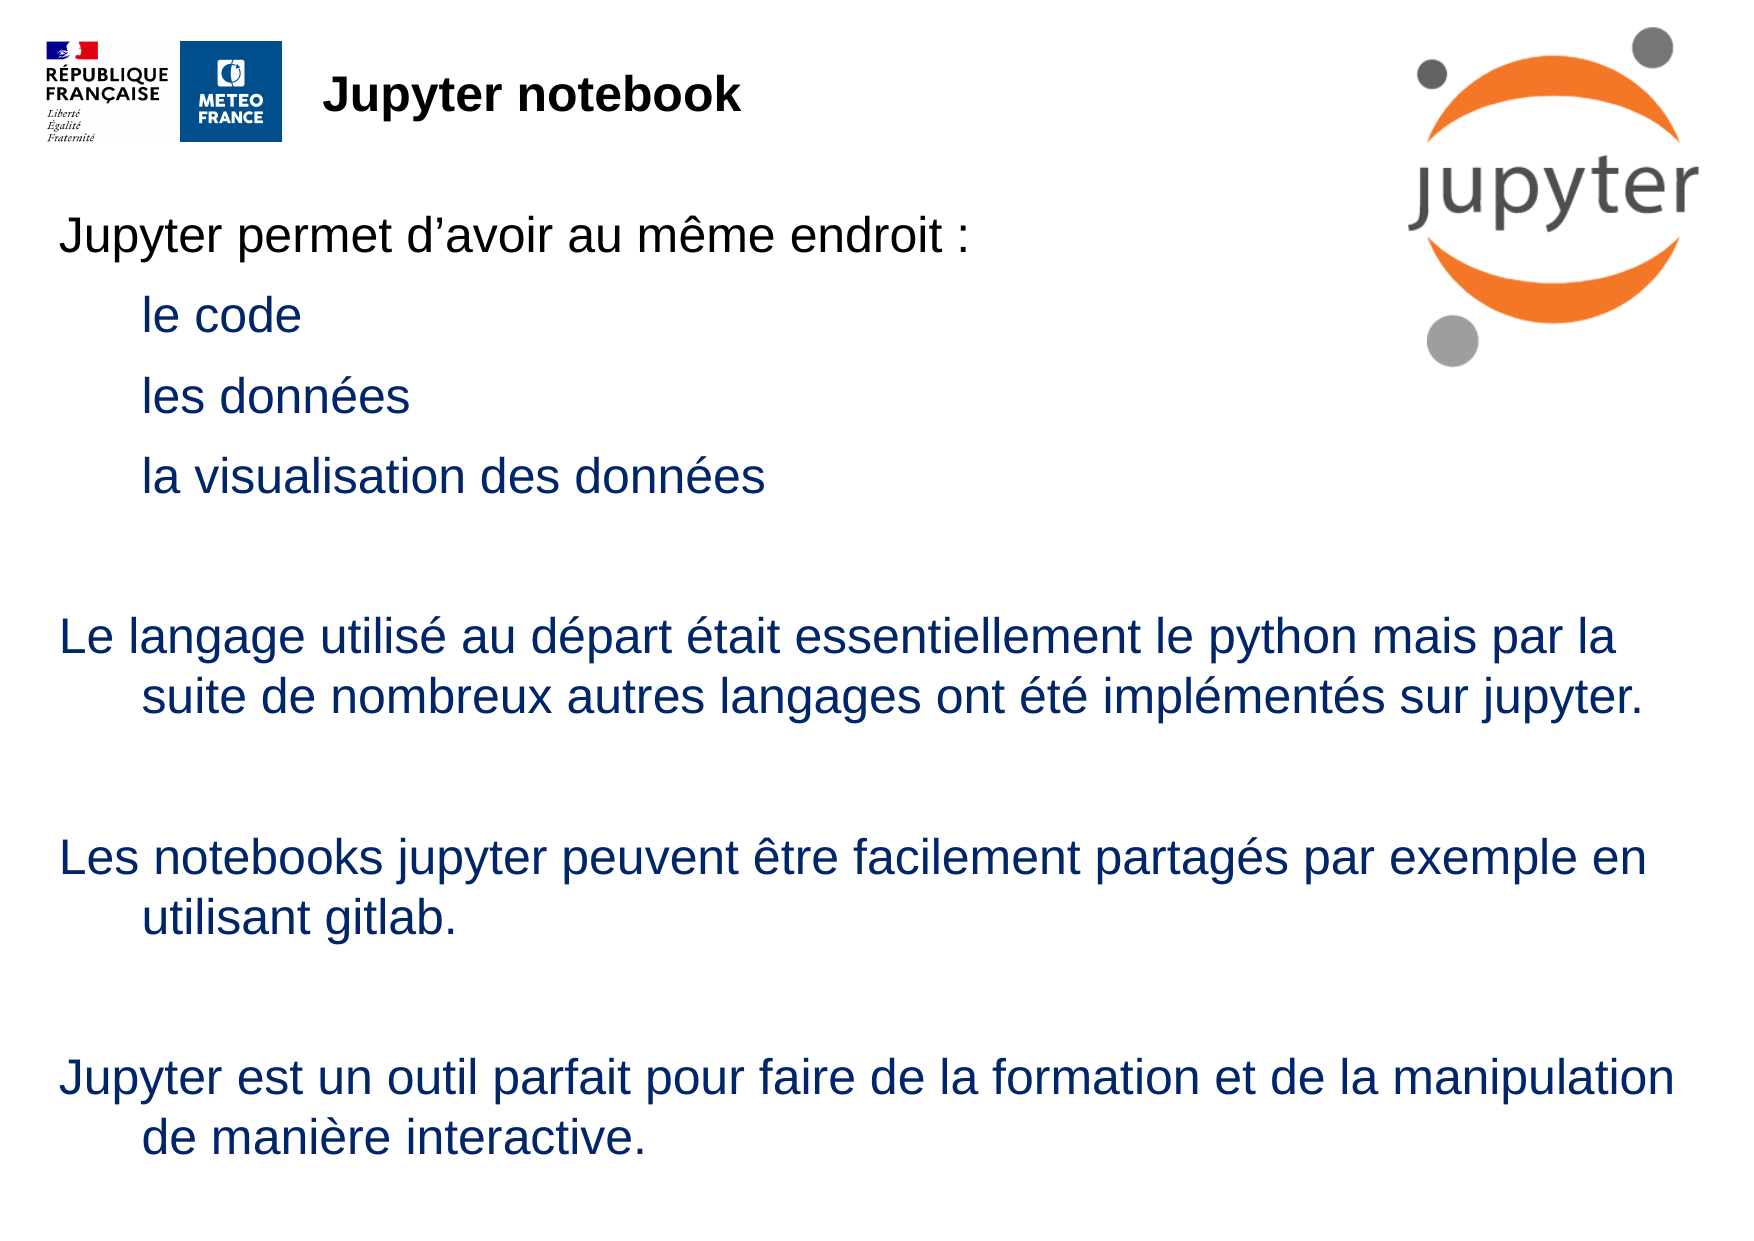

Jupyter notebook
Jupyter permet d’avoir au même endroit :
	le code
	les données
	la visualisation des données
Le langage utilisé au départ était essentiellement le python mais par la suite de nombreux autres langages ont été implémentés sur jupyter.
Les notebooks jupyter peuvent être facilement partagés par exemple en utilisant gitlab.
Jupyter est un outil parfait pour faire de la formation et de la manipulation de manière interactive.